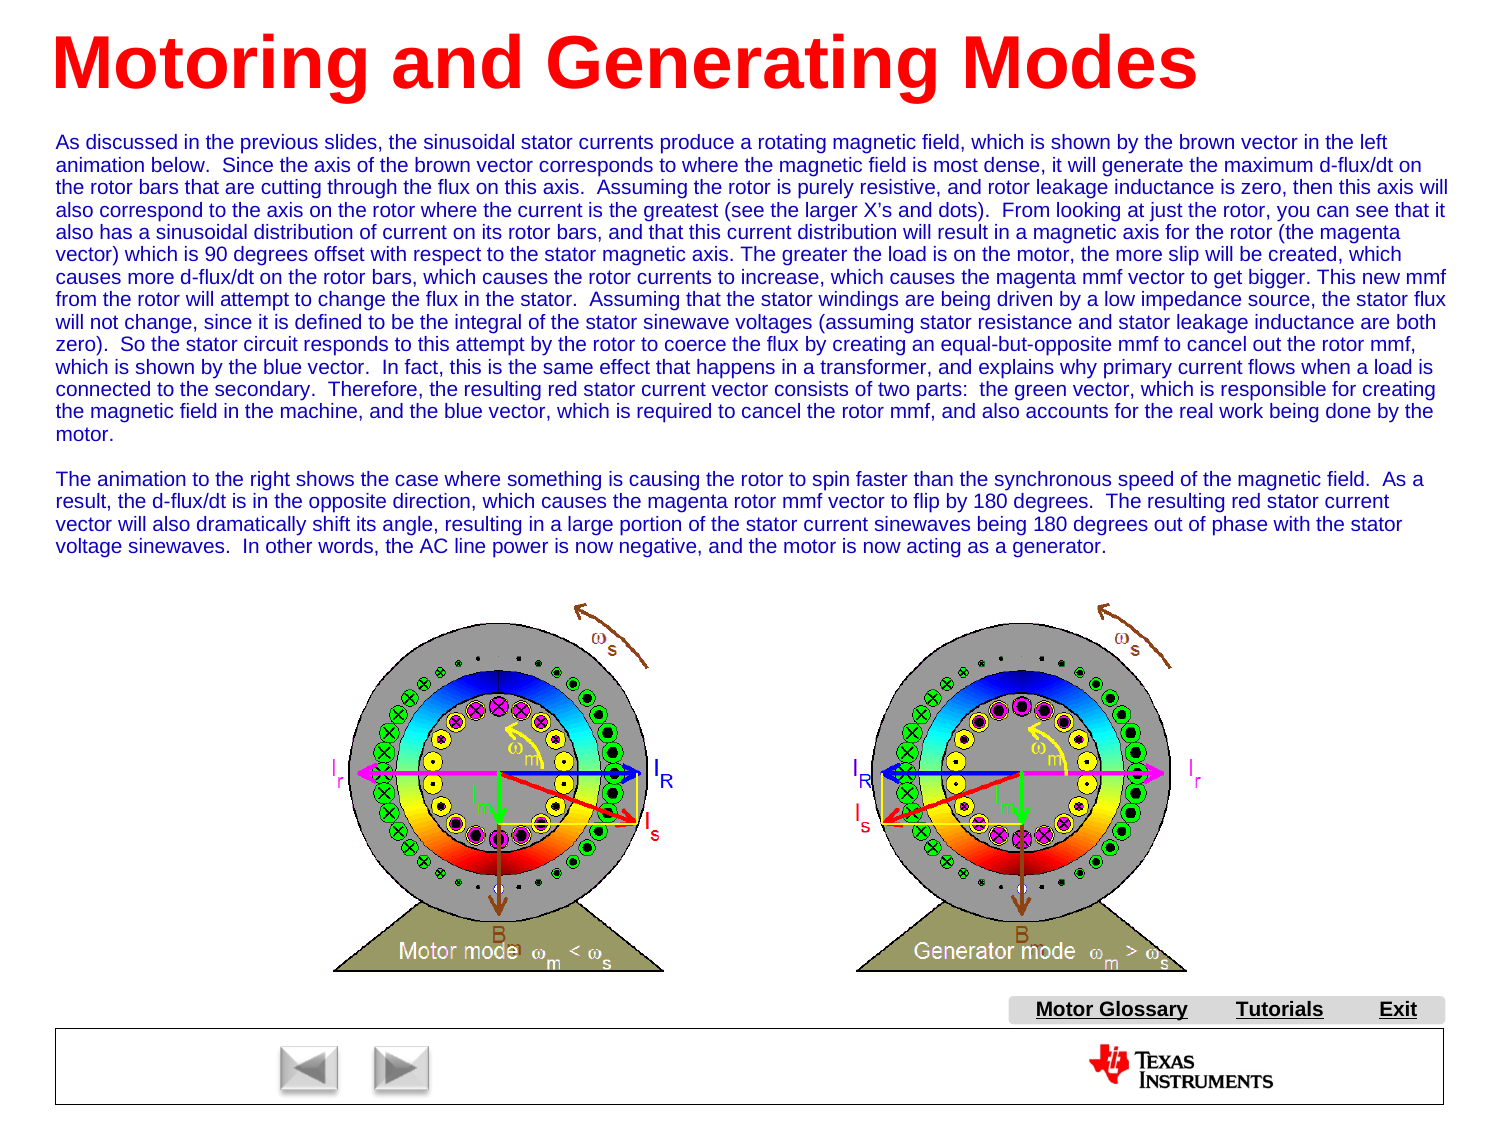

Motoring and Generating Modes
As discussed in the previous slides, the sinusoidal stator currents produce a rotating magnetic field, which is shown by the brown vector in the left animation below. Since the axis of the brown vector corresponds to where the magnetic field is most dense, it will generate the maximum d-flux/dt on the rotor bars that are cutting through the flux on this axis. Assuming the rotor is purely resistive, and rotor leakage inductance is zero, then this axis will also correspond to the axis on the rotor where the current is the greatest (see the larger X’s and dots). From looking at just the rotor, you can see that it also has a sinusoidal distribution of current on its rotor bars, and that this current distribution will result in a magnetic axis for the rotor (the magenta vector) which is 90 degrees offset with respect to the stator magnetic axis. The greater the load is on the motor, the more slip will be created, which causes more d-flux/dt on the rotor bars, which causes the rotor currents to increase, which causes the magenta mmf vector to get bigger. This new mmf from the rotor will attempt to change the flux in the stator. Assuming that the stator windings are being driven by a low impedance source, the stator flux will not change, since it is defined to be the integral of the stator sinewave voltages (assuming stator resistance and stator leakage inductance are both zero). So the stator circuit responds to this attempt by the rotor to coerce the flux by creating an equal-but-opposite mmf to cancel out the rotor mmf, which is shown by the blue vector. In fact, this is the same effect that happens in a transformer, and explains why primary current flows when a load is connected to the secondary. Therefore, the resulting red stator current vector consists of two parts: the green vector, which is responsible for creating the magnetic field in the machine, and the blue vector, which is required to cancel the rotor mmf, and also accounts for the real work being done by the motor.
The animation to the right shows the case where something is causing the rotor to spin faster than the synchronous speed of the magnetic field. As a result, the d-flux/dt is in the opposite direction, which causes the magenta rotor mmf vector to flip by 180 degrees. The resulting red stator current vector will also dramatically shift its angle, resulting in a large portion of the stator current sinewaves being 180 degrees out of phase with the stator voltage sinewaves. In other words, the AC line power is now negative, and the motor is now acting as a generator.